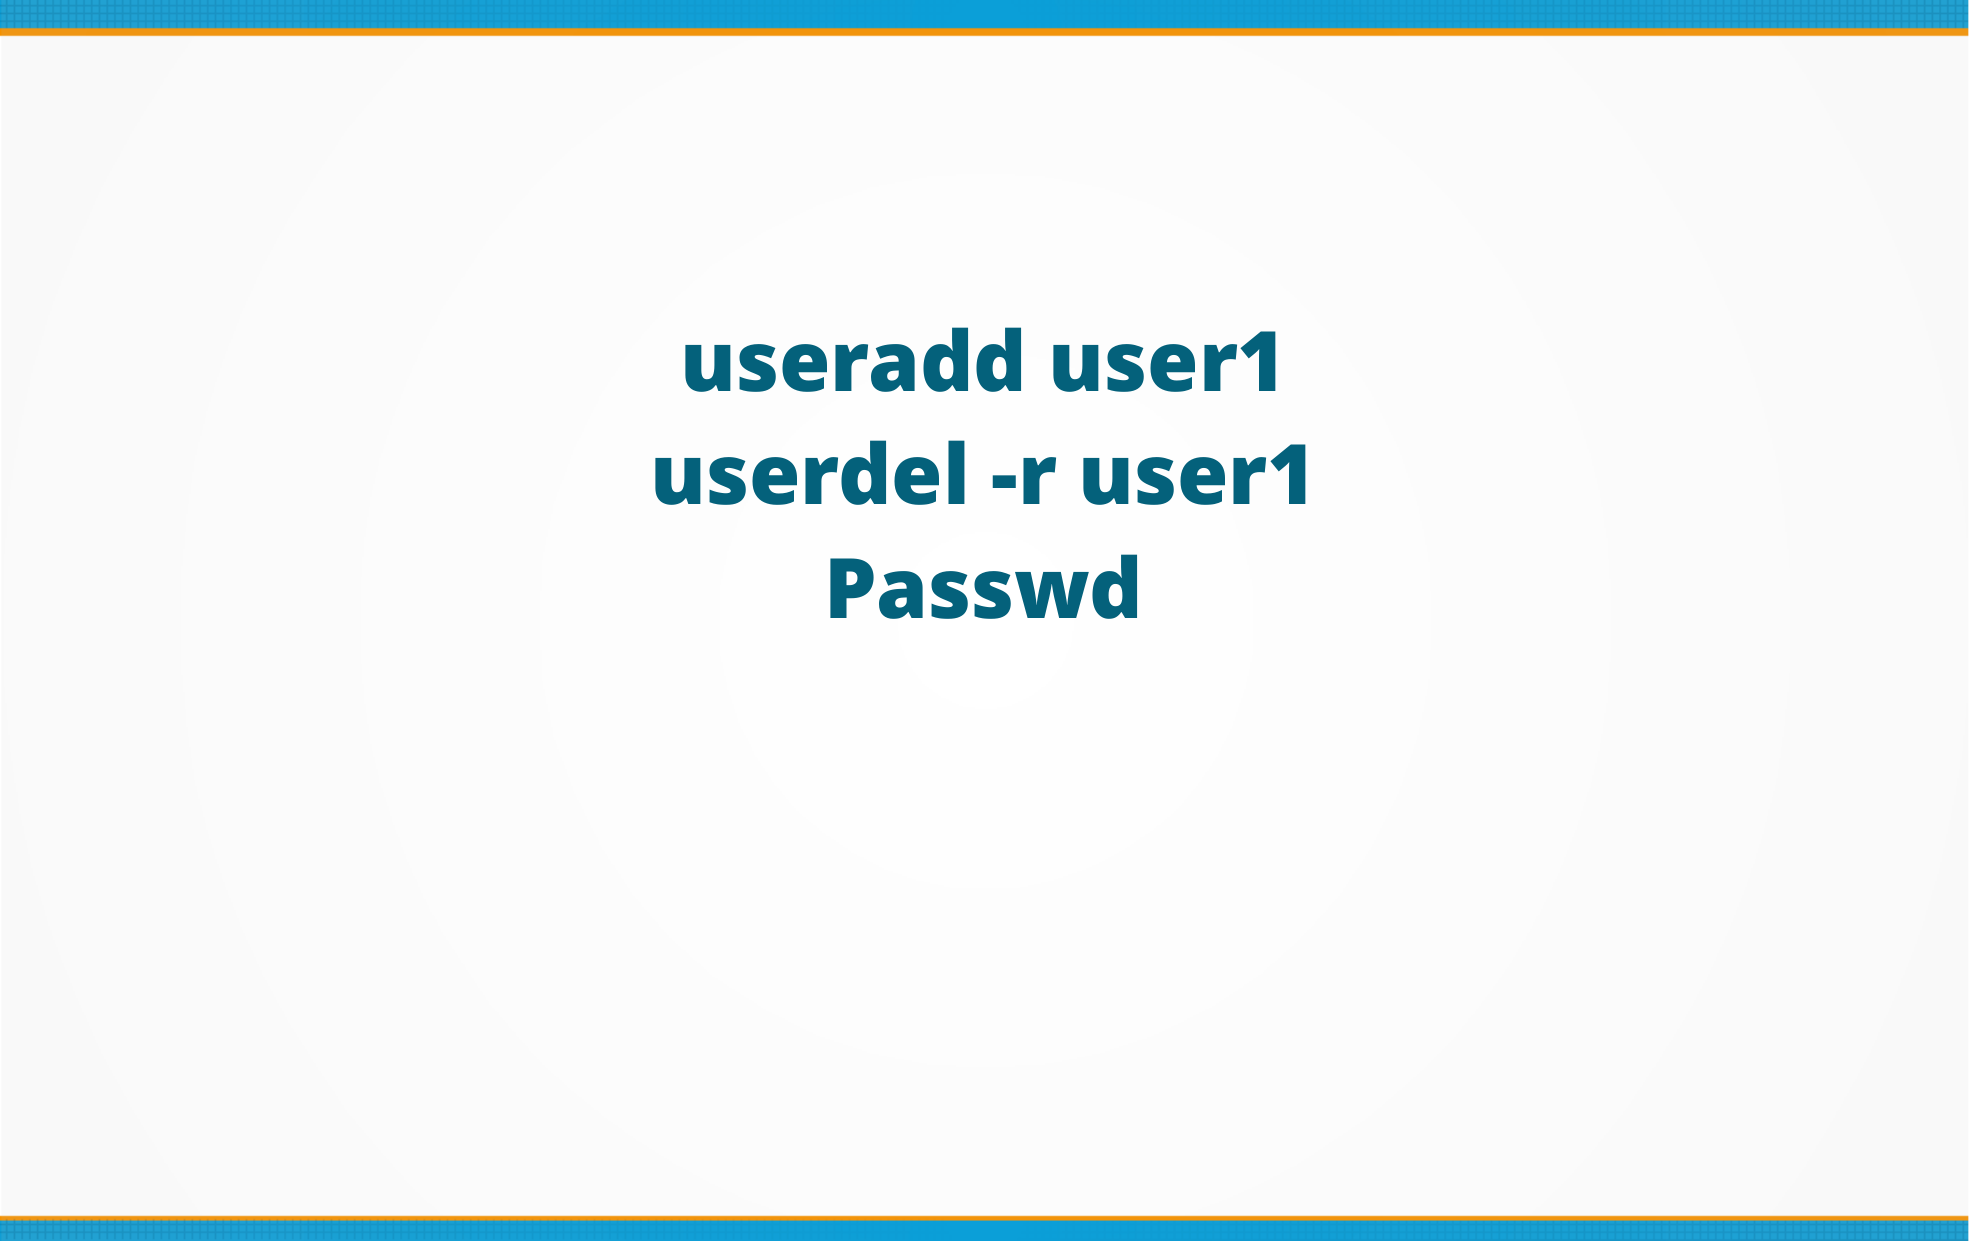

# useradd user1
userdel -r user1
Passwd